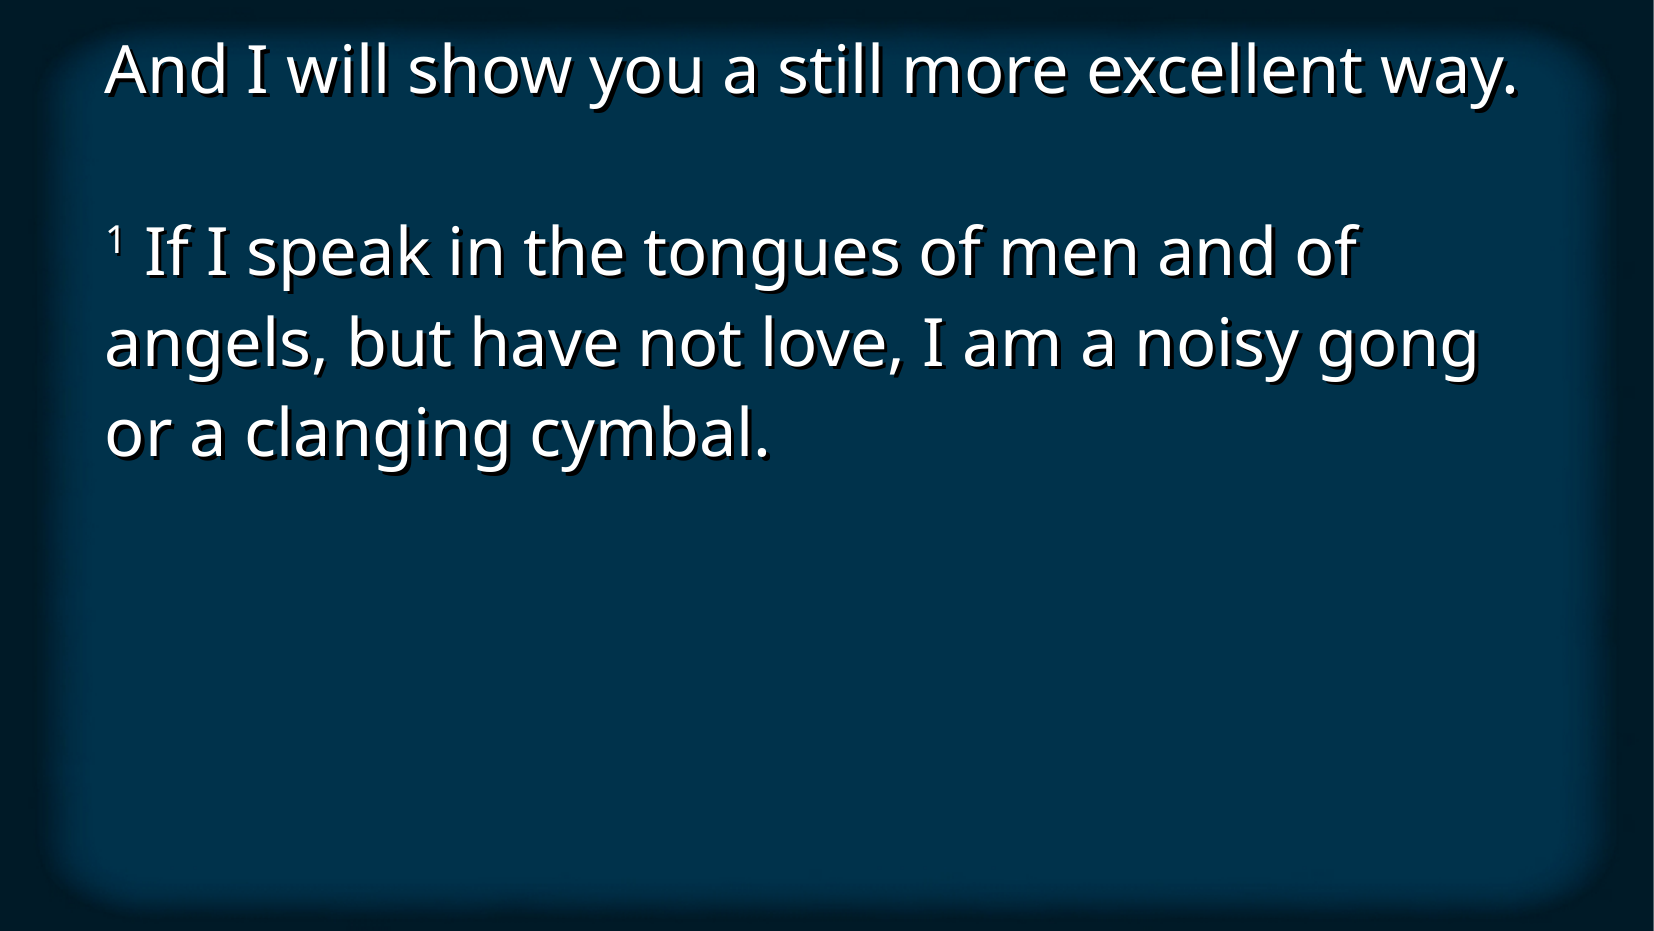

And I will show you a still more excellent way.
1 If I speak in the tongues of men and of angels, but have not love, I am a noisy gong or a clanging cymbal.